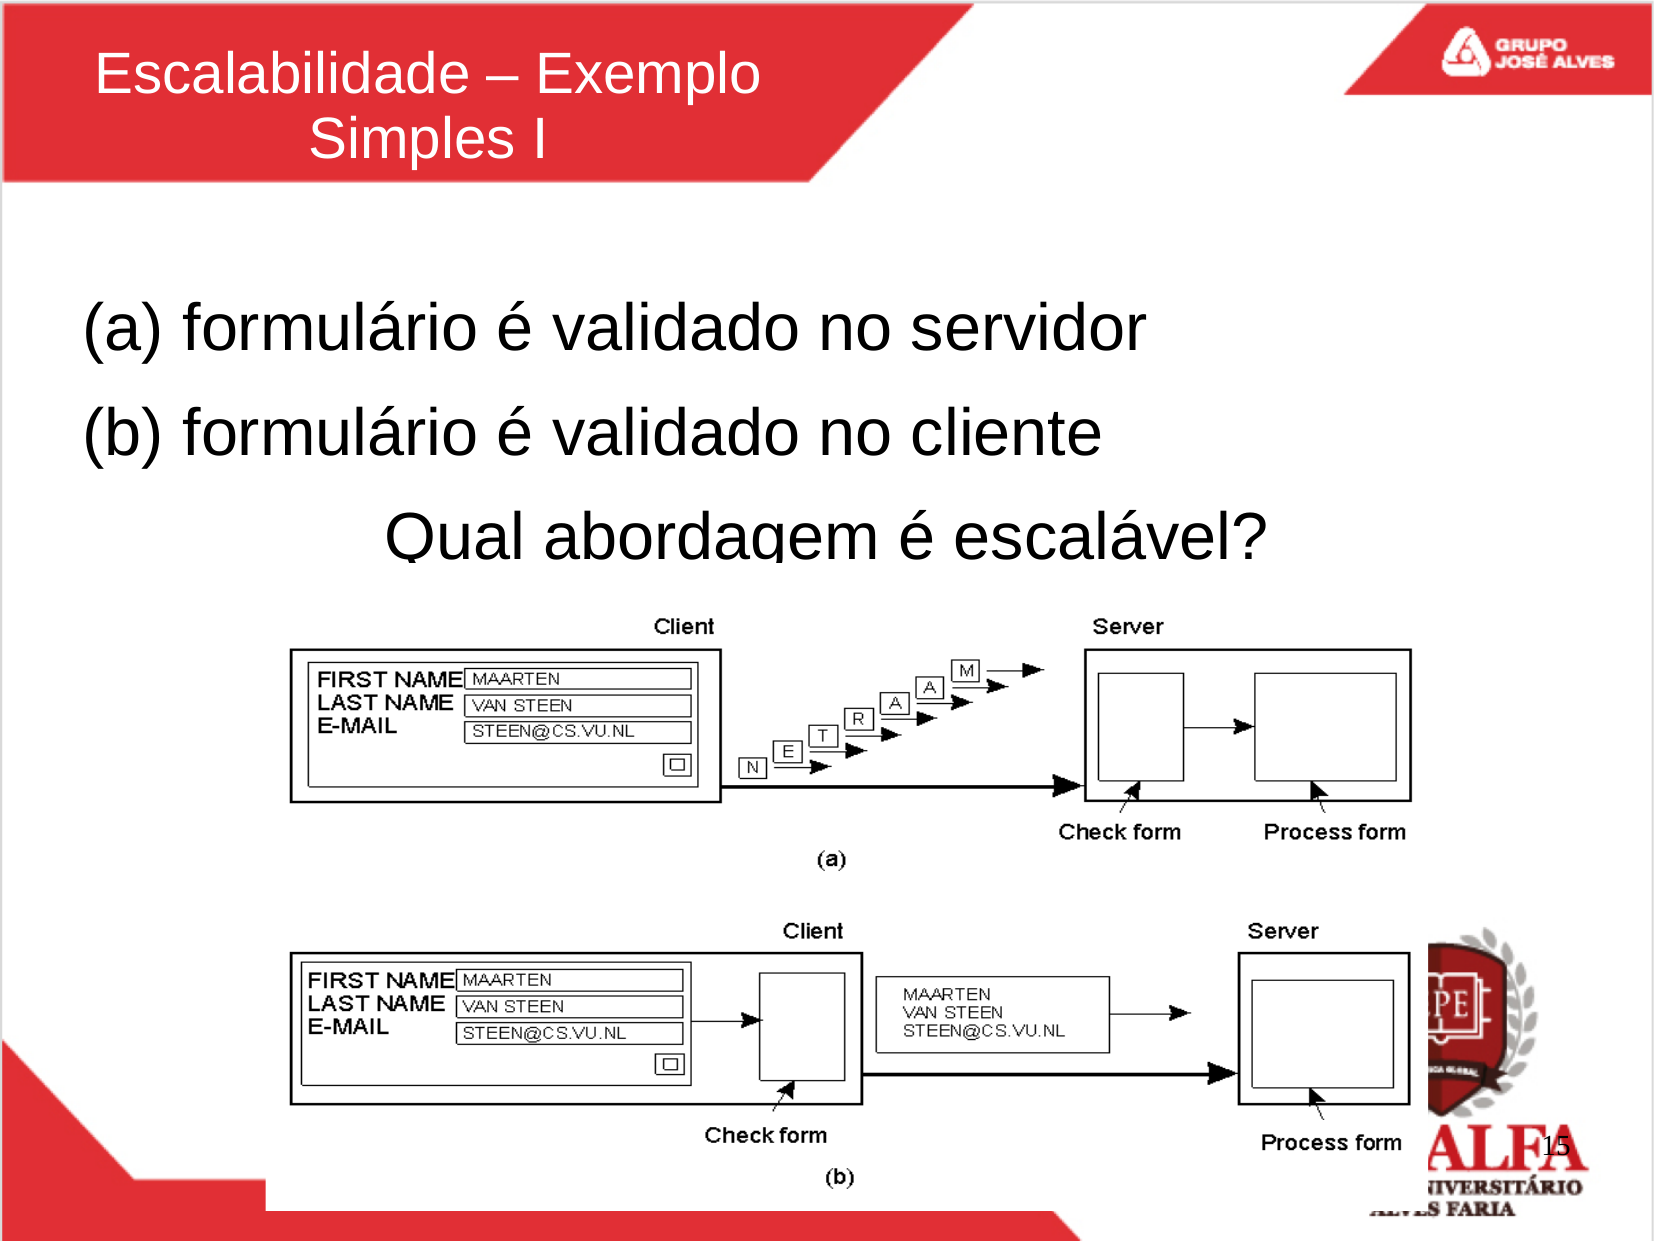

# Escalabilidade – Exemplo Simples I
(a) formulário é validado no servidor
(b) formulário é validado no cliente
Qual abordagem é escalável?
15